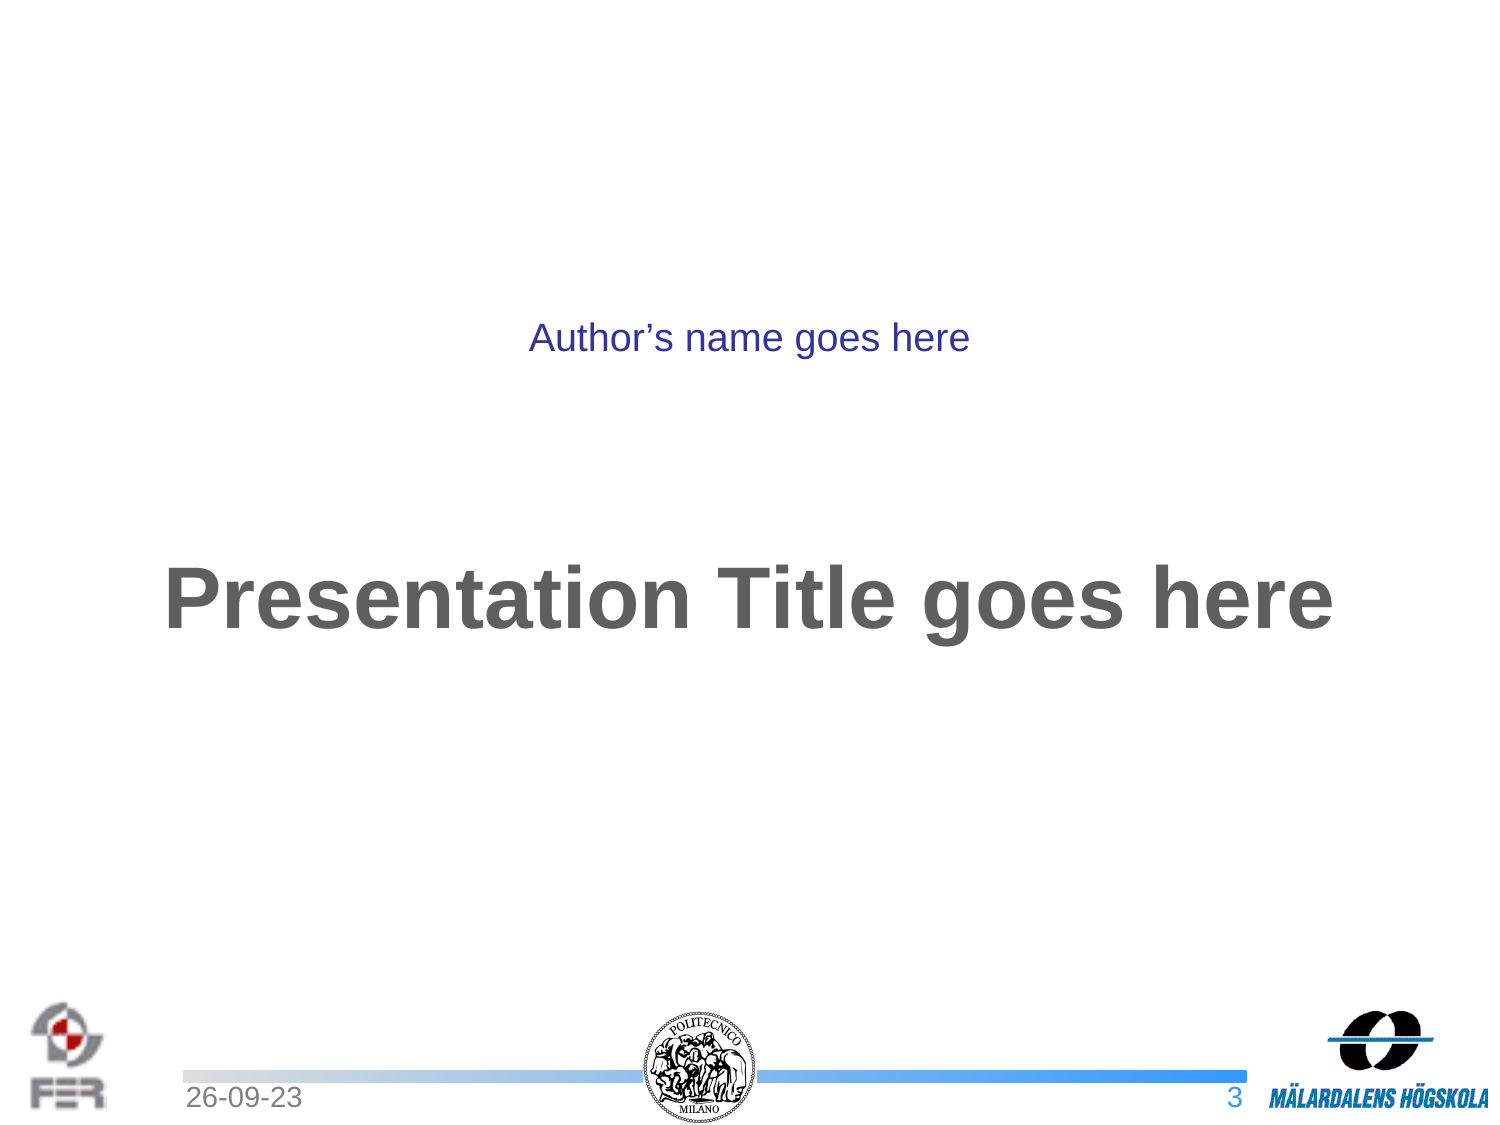

Author’s name goes here
Presentation Title goes here
26-08-21